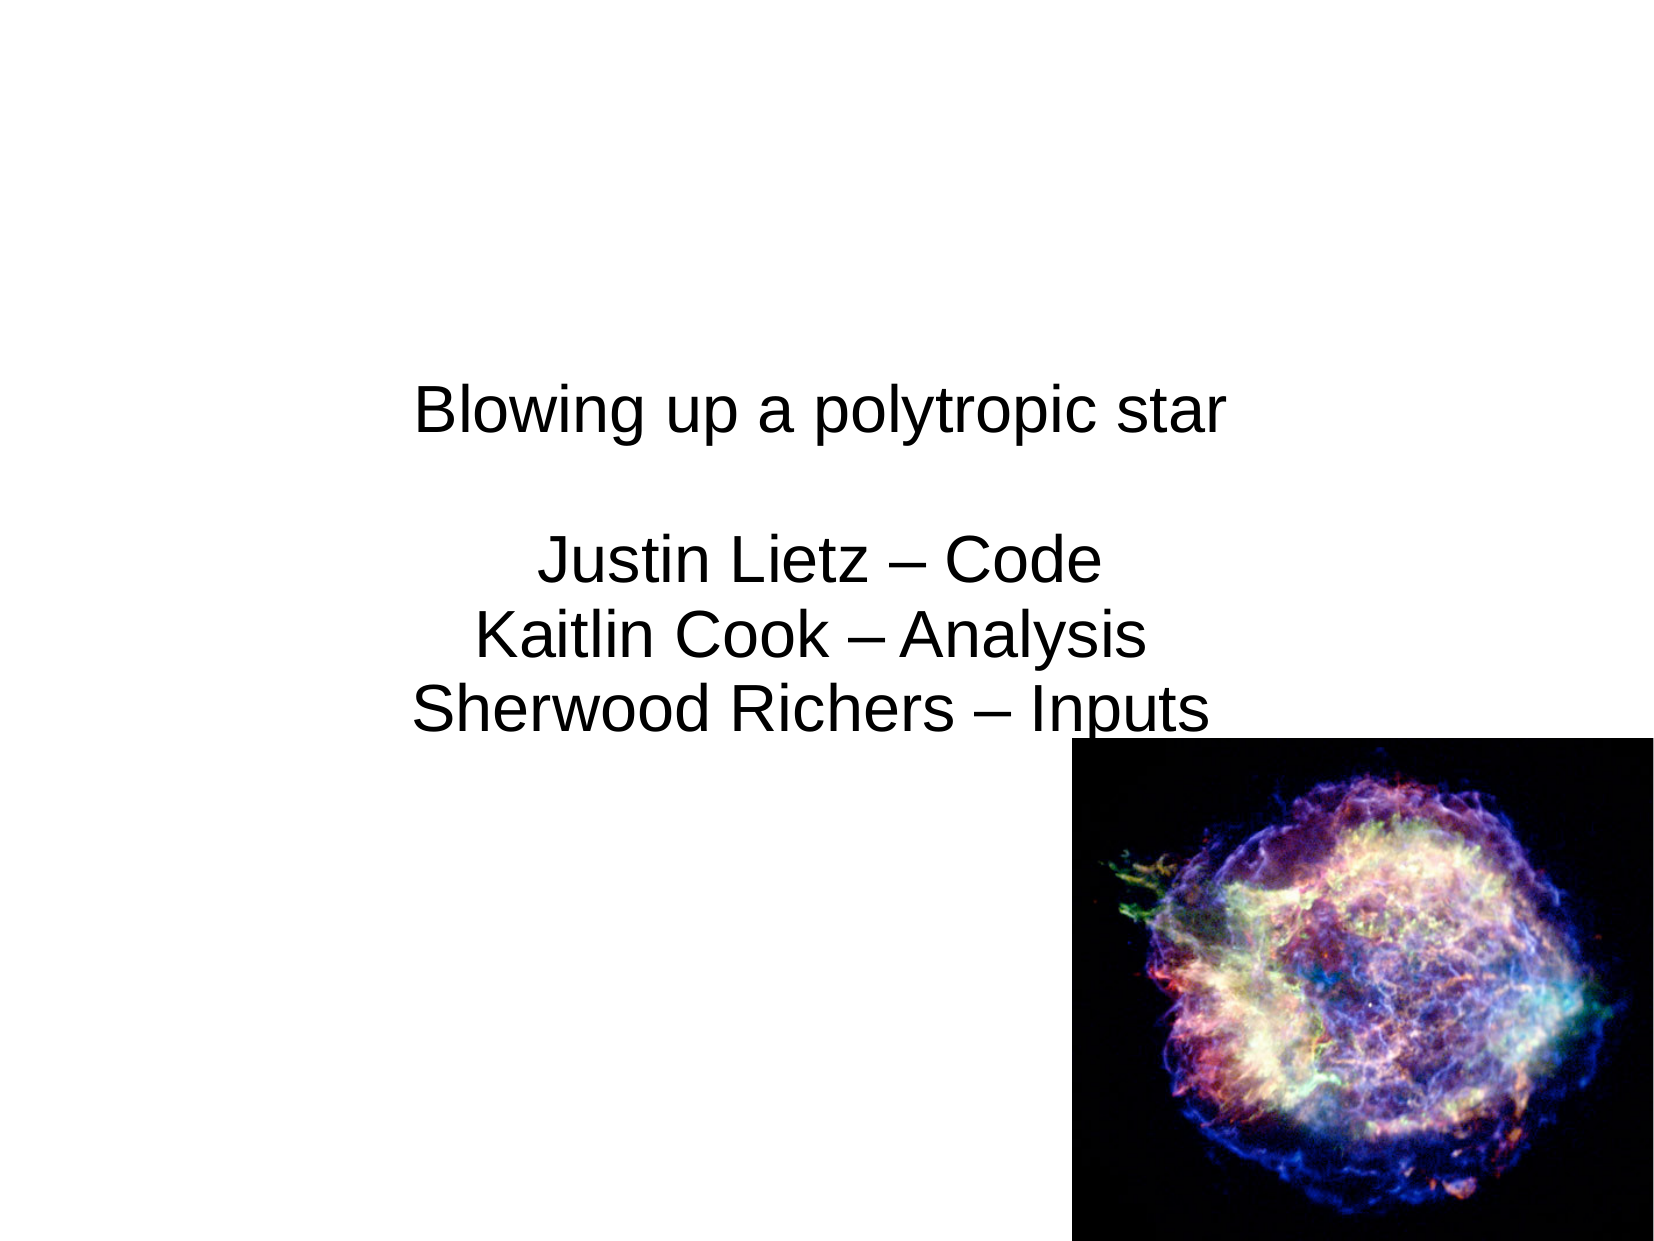

# Blowing up a polytropic star
Justin Lietz – Code
Kaitlin Cook – Analysis
Sherwood Richers – Inputs